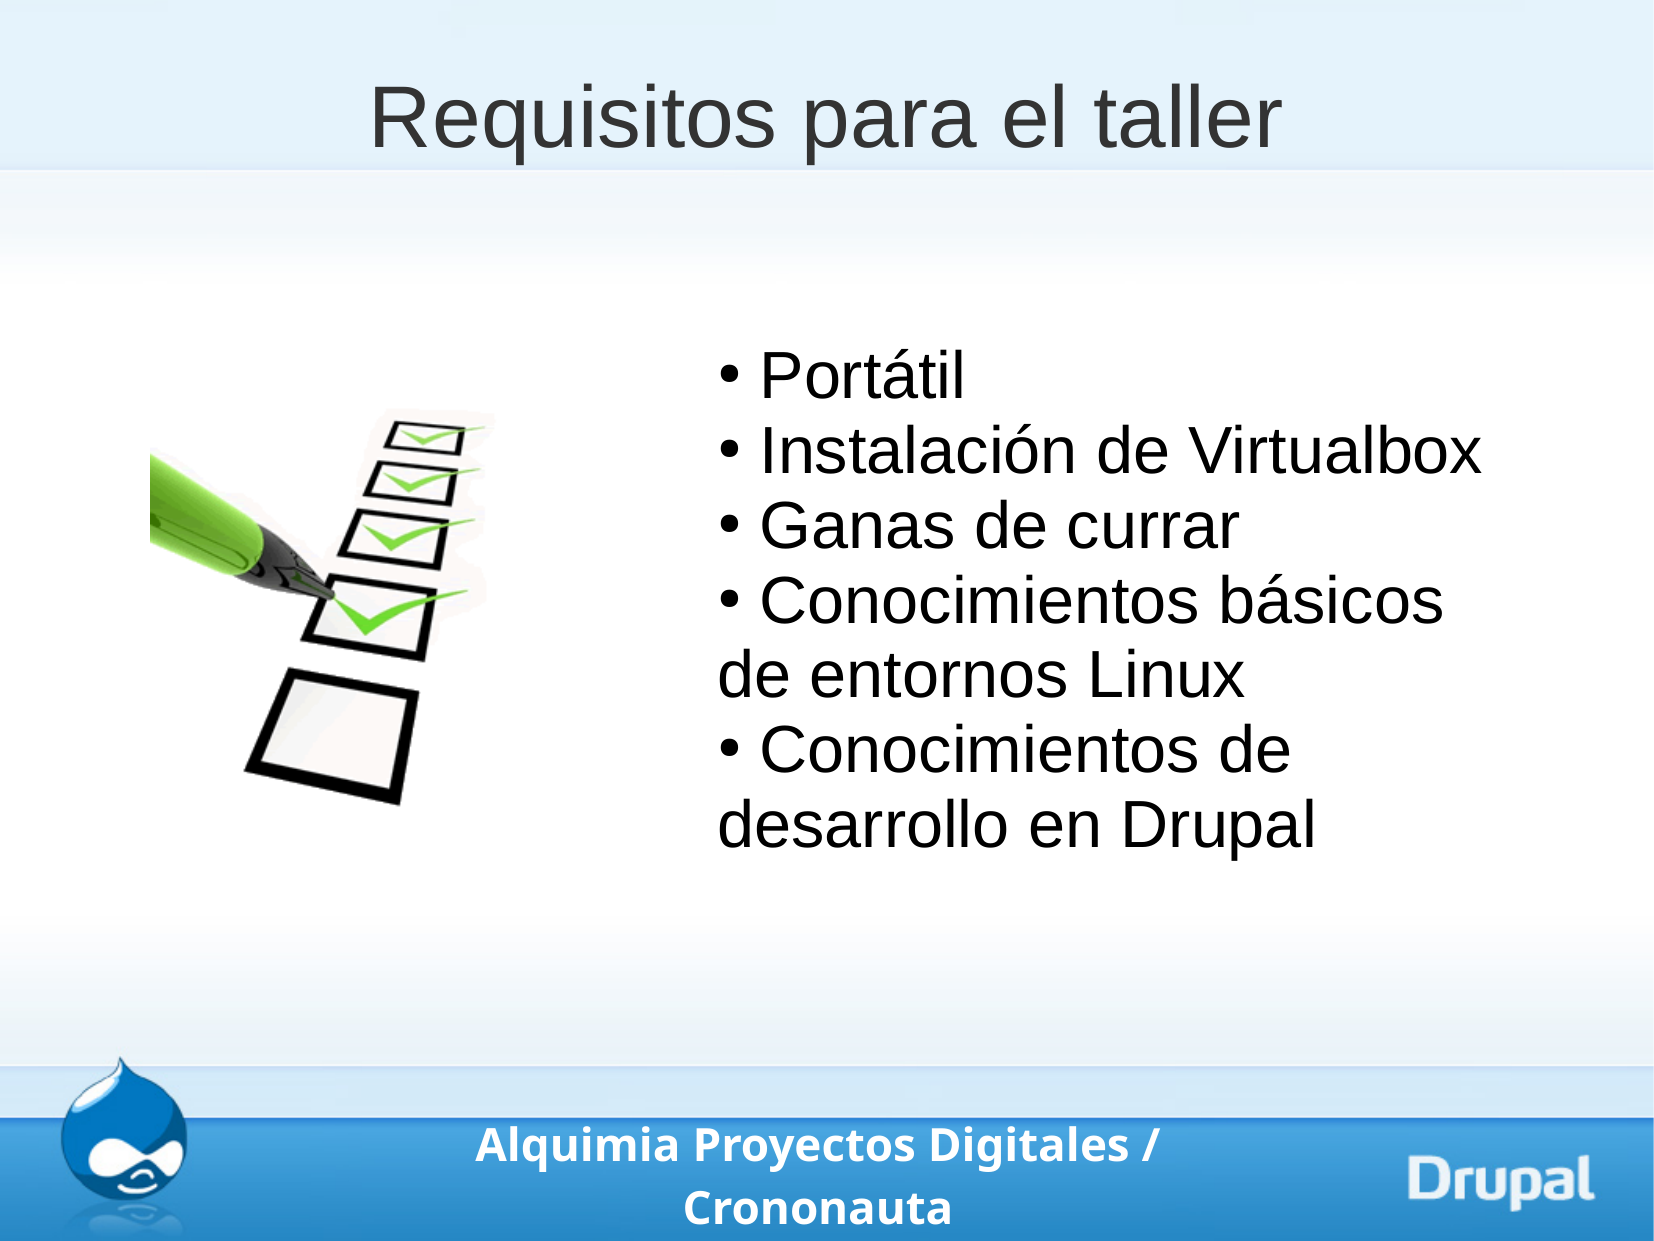

# Requisitos para el taller
 Portátil
 Instalación de Virtualbox
 Ganas de currar
 Conocimientos básicos de entornos Linux
 Conocimientos de desarrollo en Drupal
Alquimia Proyectos Digitales / Crononauta